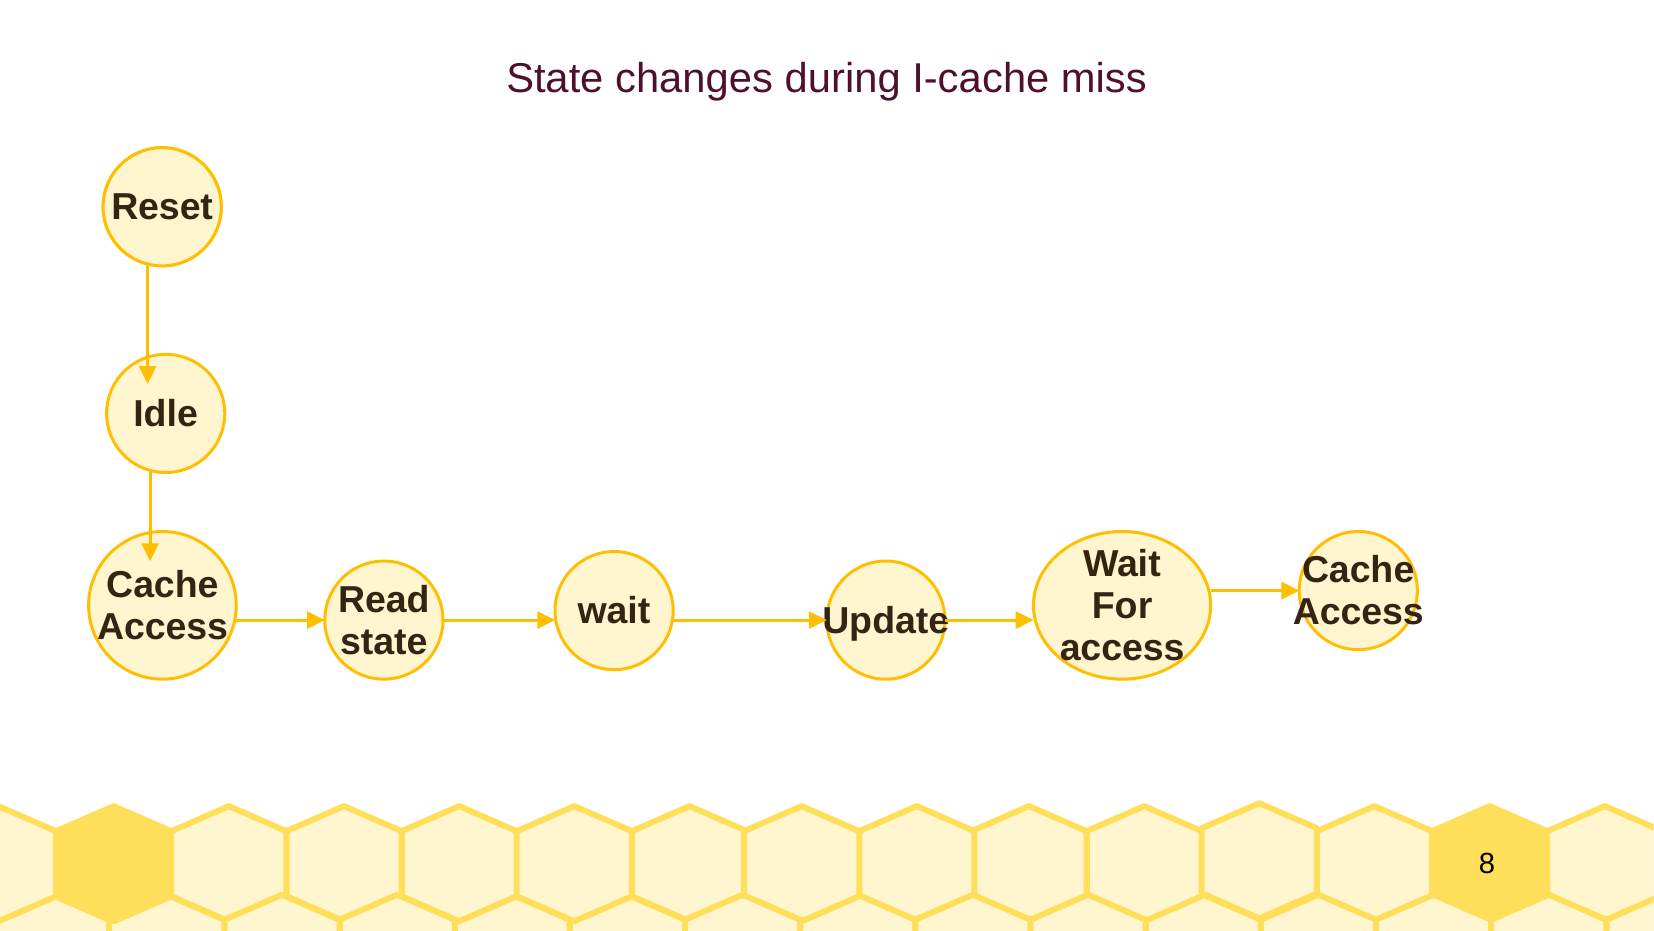

# State changes during I-cache miss
Reset
Reset
Idle
Cache
Access
Wait
For
access
Cache
Access
wait
Read
state
Update